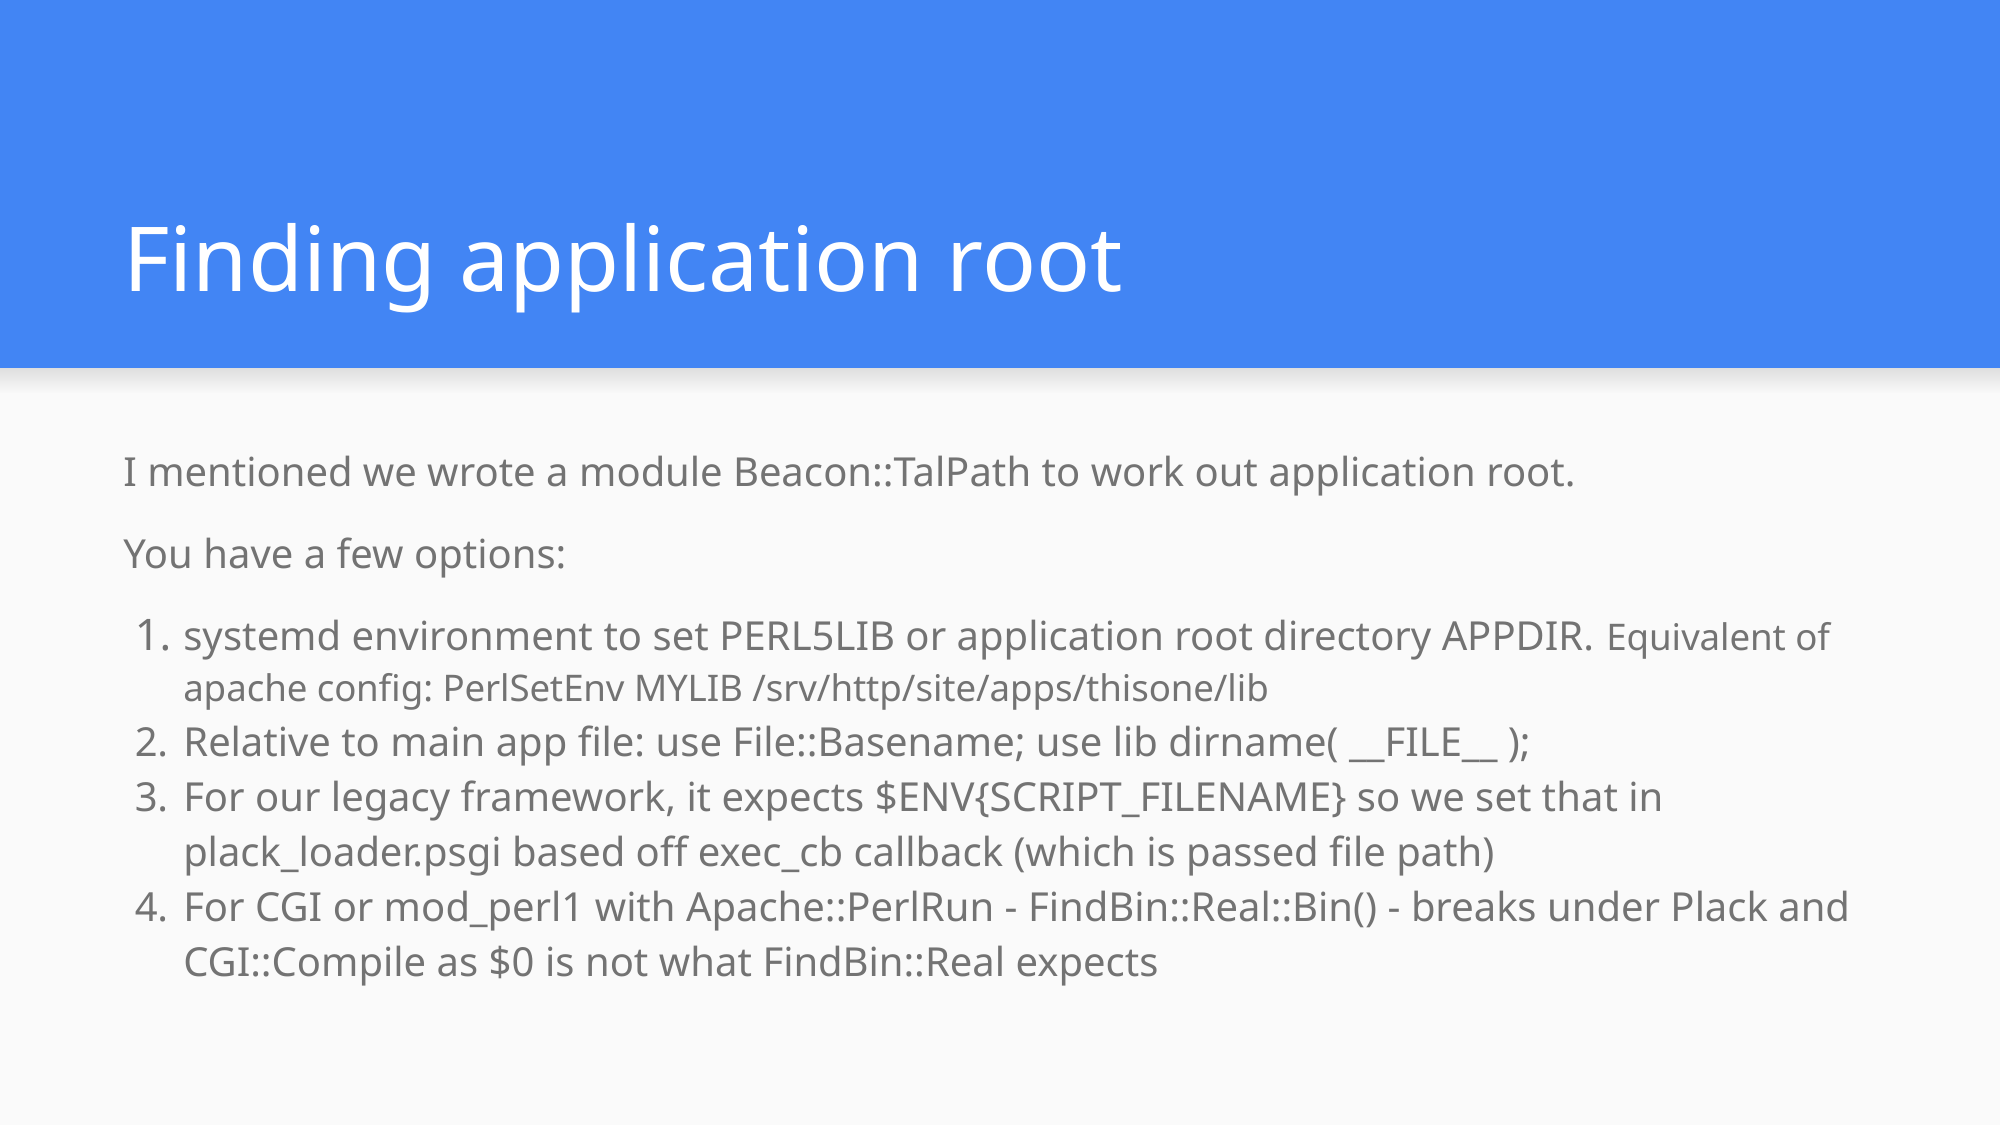

# Finding application root
I mentioned we wrote a module Beacon::TalPath to work out application root.
You have a few options:
systemd environment to set PERL5LIB or application root directory APPDIR. Equivalent of apache config: PerlSetEnv MYLIB /srv/http/site/apps/thisone/lib
Relative to main app file: use File::Basename; use lib dirname( __FILE__ );
For our legacy framework, it expects $ENV{SCRIPT_FILENAME} so we set that in plack_loader.psgi based off exec_cb callback (which is passed file path)
For CGI or mod_perl1 with Apache::PerlRun - FindBin::Real::Bin() - breaks under Plack and CGI::Compile as $0 is not what FindBin::Real expects